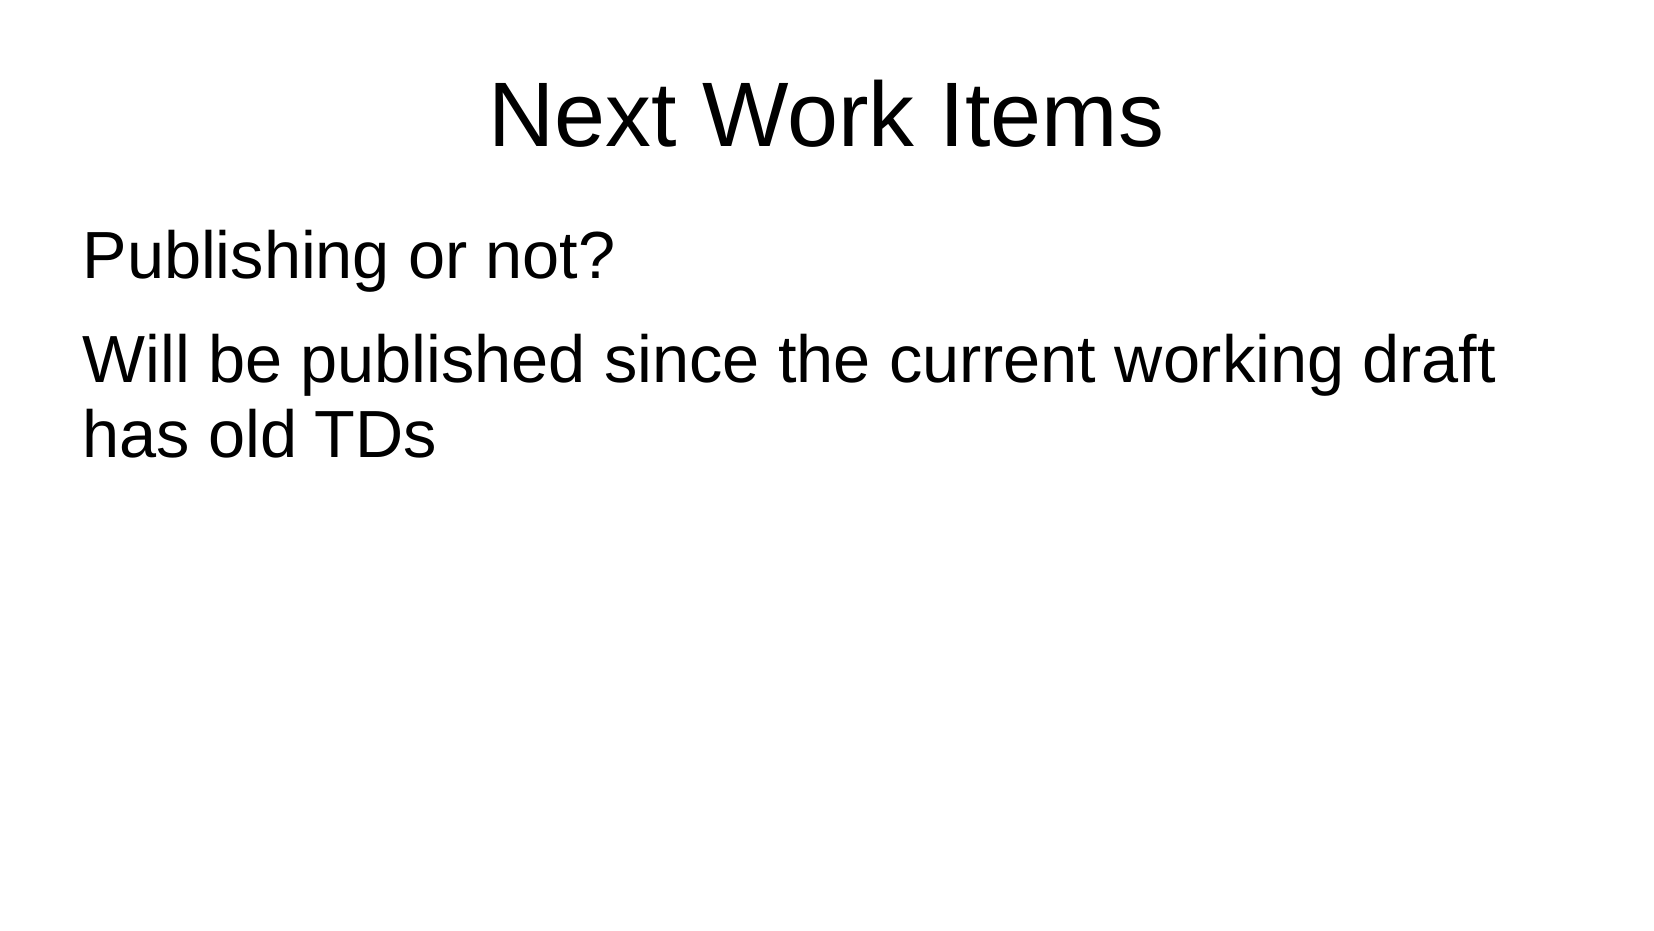

# Next Work Items
Publishing or not?
Will be published since the current working draft has old TDs